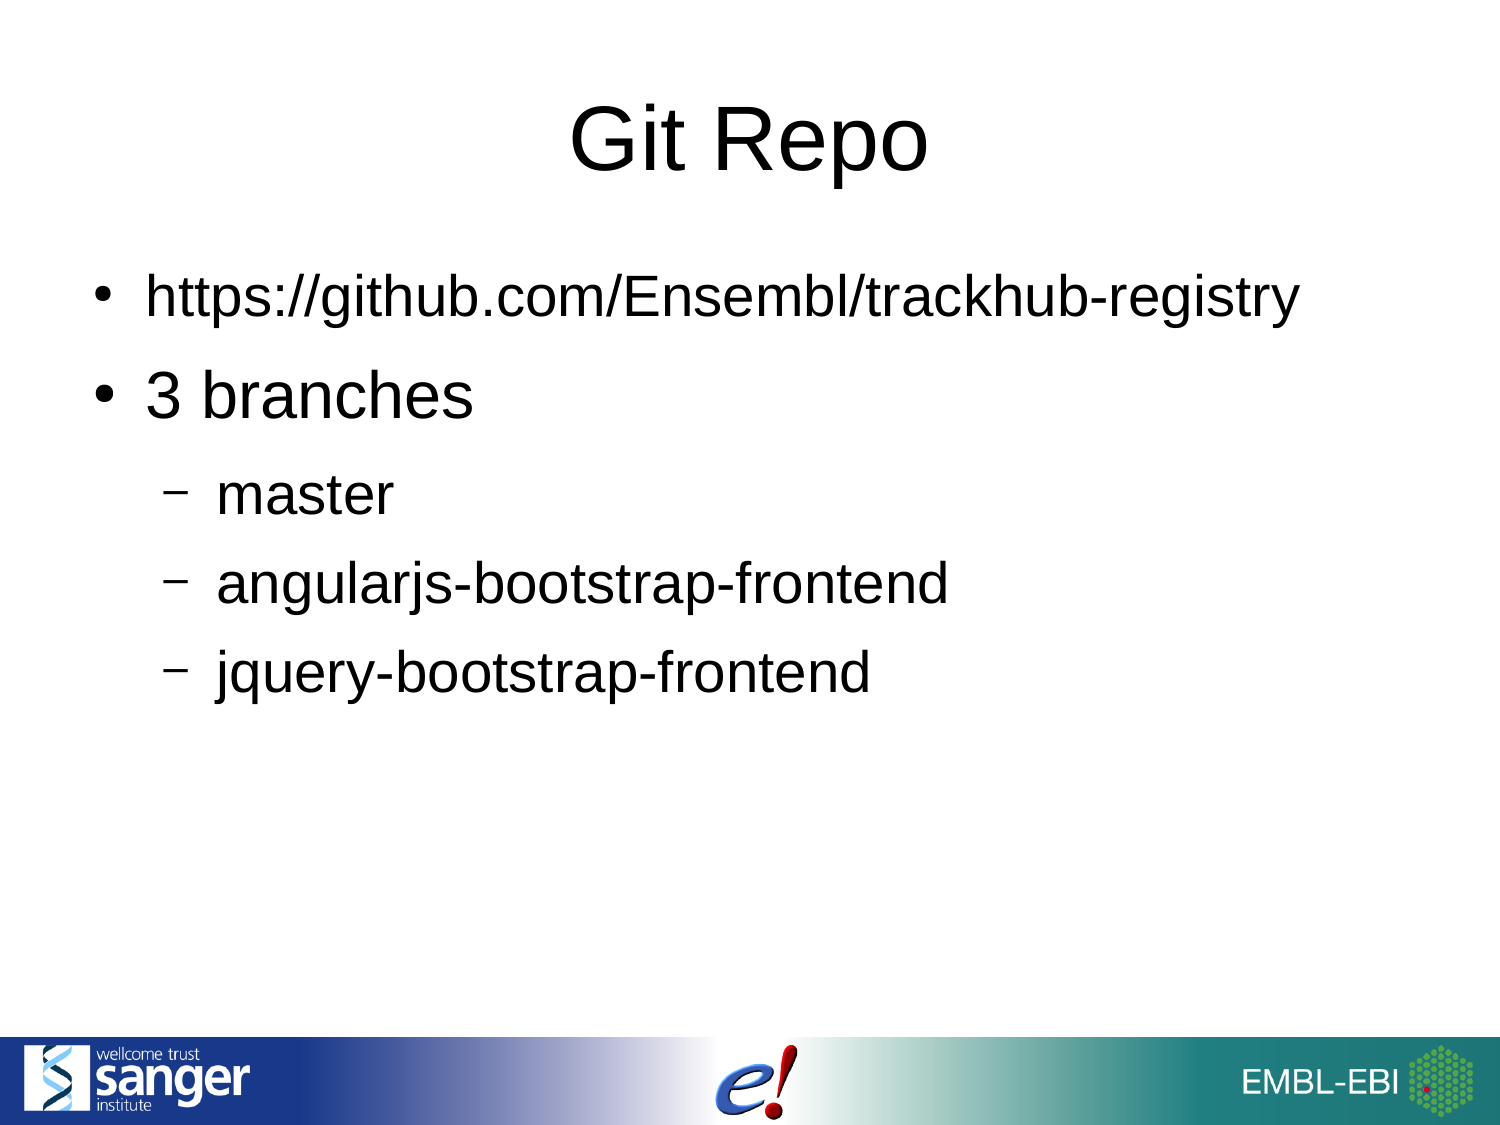

# Git Repo
https://github.com/Ensembl/trackhub-registry
3 branches
master
angularjs-bootstrap-frontend
jquery-bootstrap-frontend